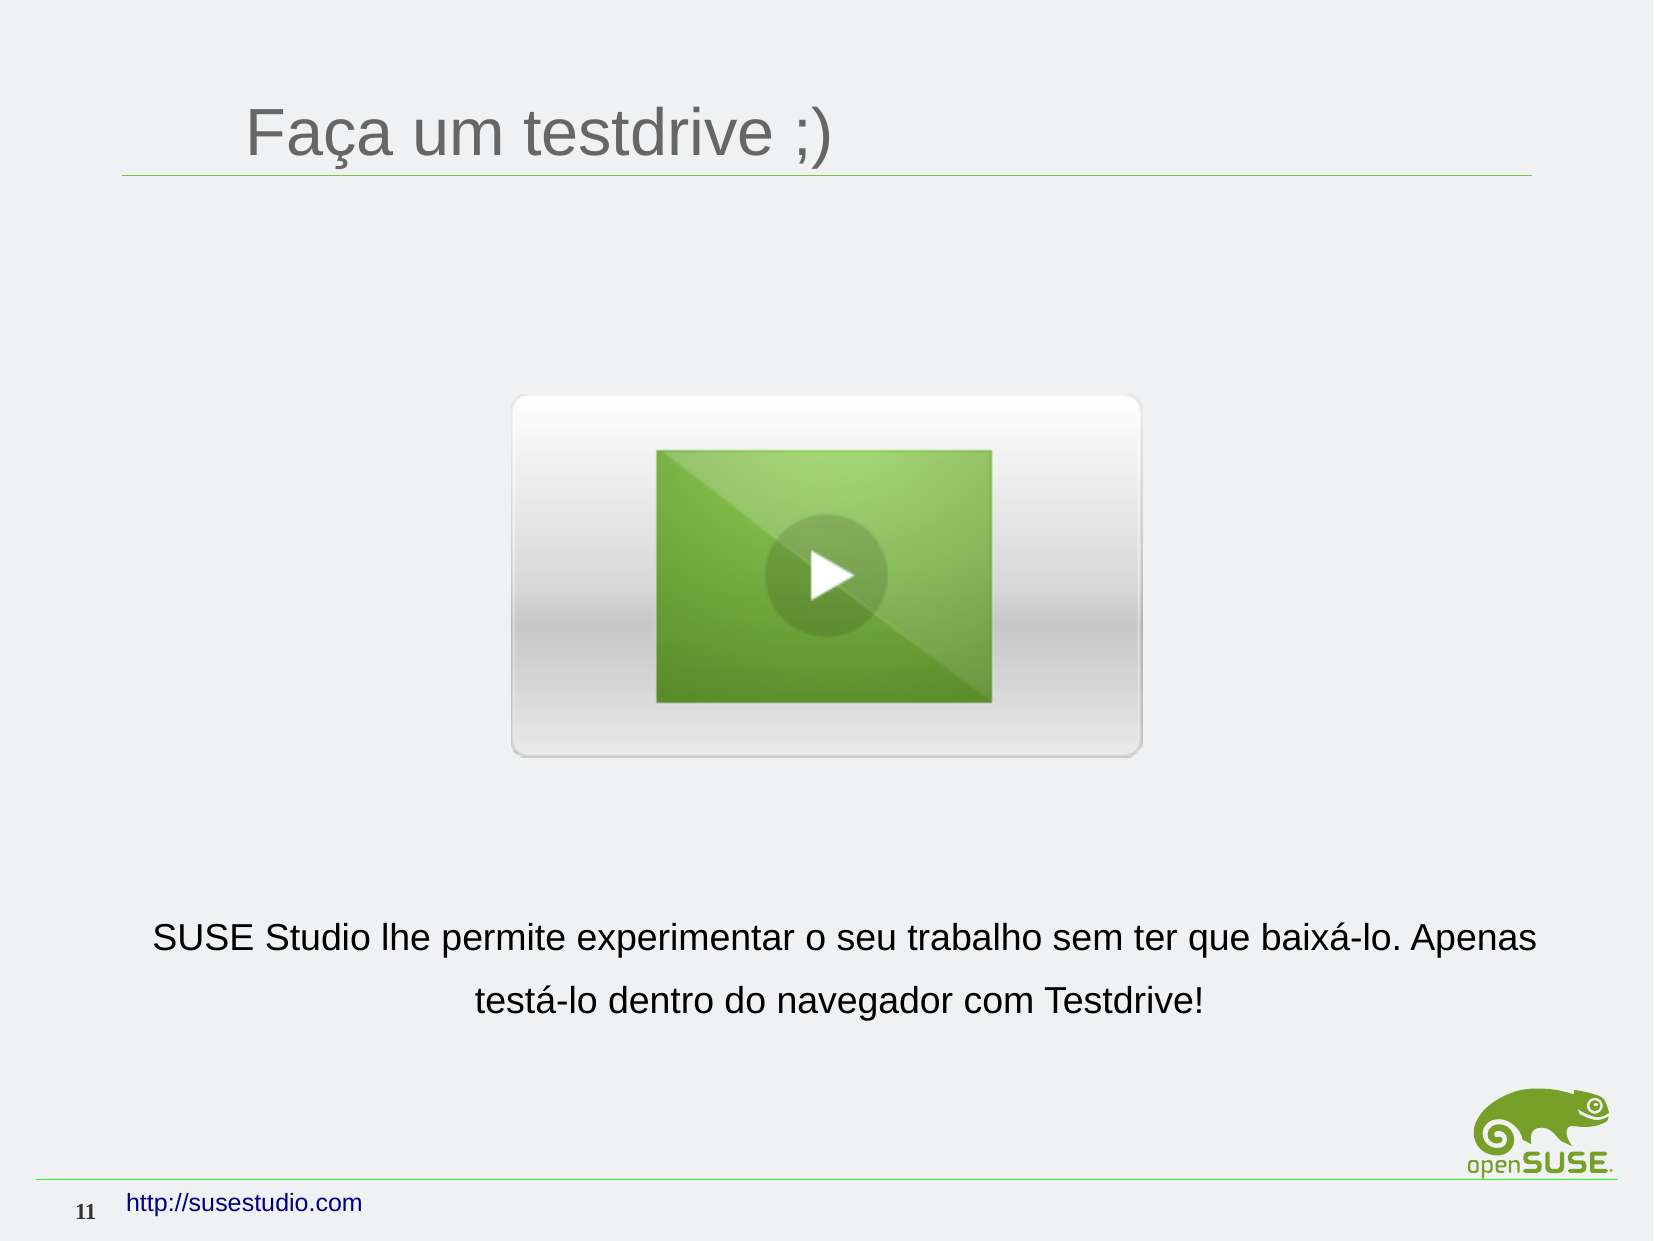

# Faça um testdrive ;)
 SUSE Studio lhe permite experimentar o seu trabalho sem ter que baixá-lo. Apenas testá-lo dentro do navegador com Testdrive!
http://susestudio.com
11
Construindo appliances com o SUSE Studio